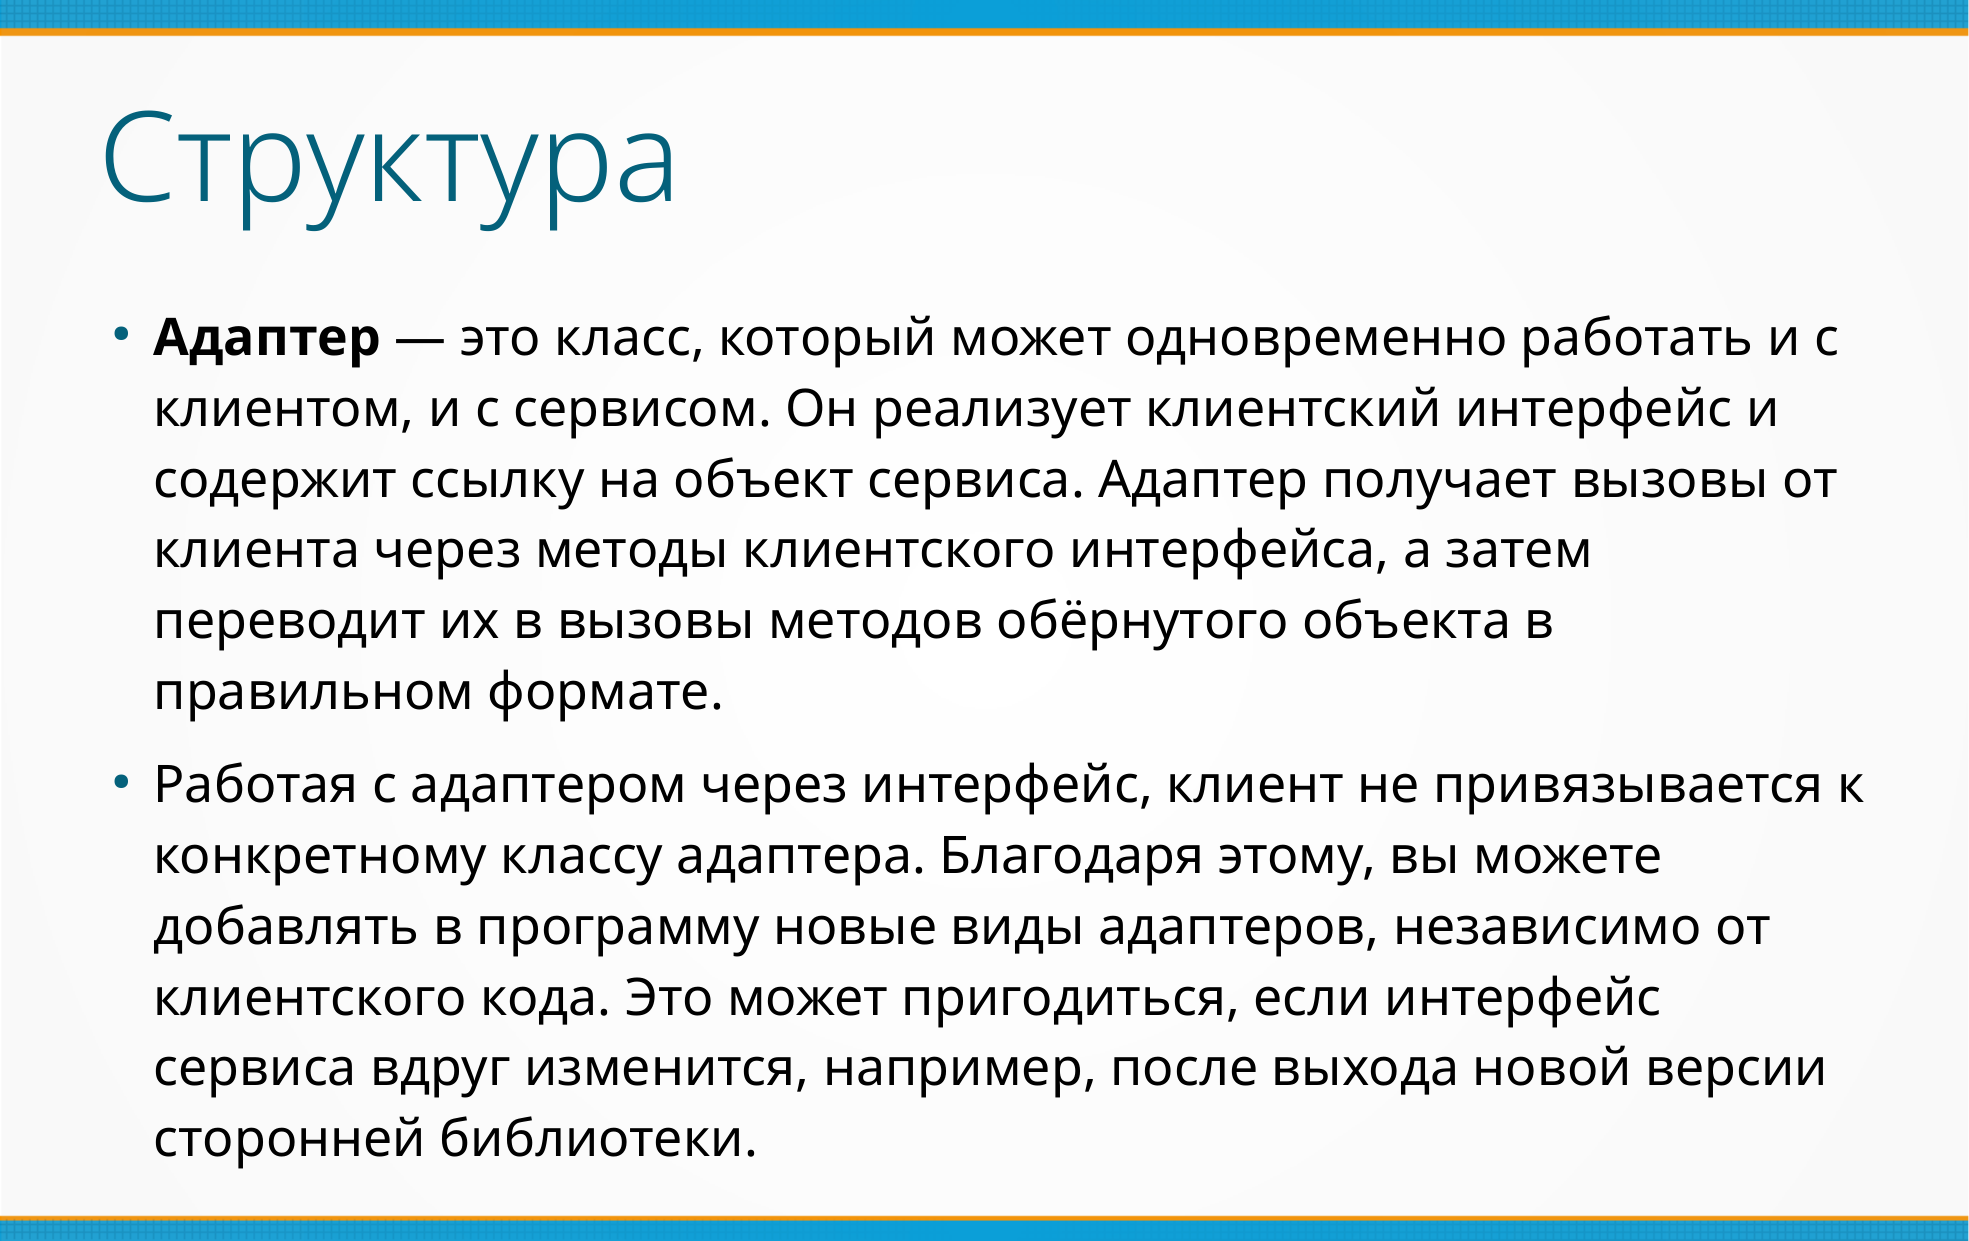

# Структура
Адаптер — это класс, который может одновременно работать и с клиентом, и с сервисом. Он реализует клиентский интерфейс и содержит ссылку на объект сервиса. Адаптер получает вызовы от клиента через методы клиентского интерфейса, а затем переводит их в вызовы методов обёрнутого объекта в правильном формате.
Работая с адаптером через интерфейс, клиент не привязывается к конкретному классу адаптера. Благодаря этому, вы можете добавлять в программу новые виды адаптеров, независимо от клиентского кода. Это может пригодиться, если интерфейс сервиса вдруг изменится, например, после выхода новой версии сторонней библиотеки.